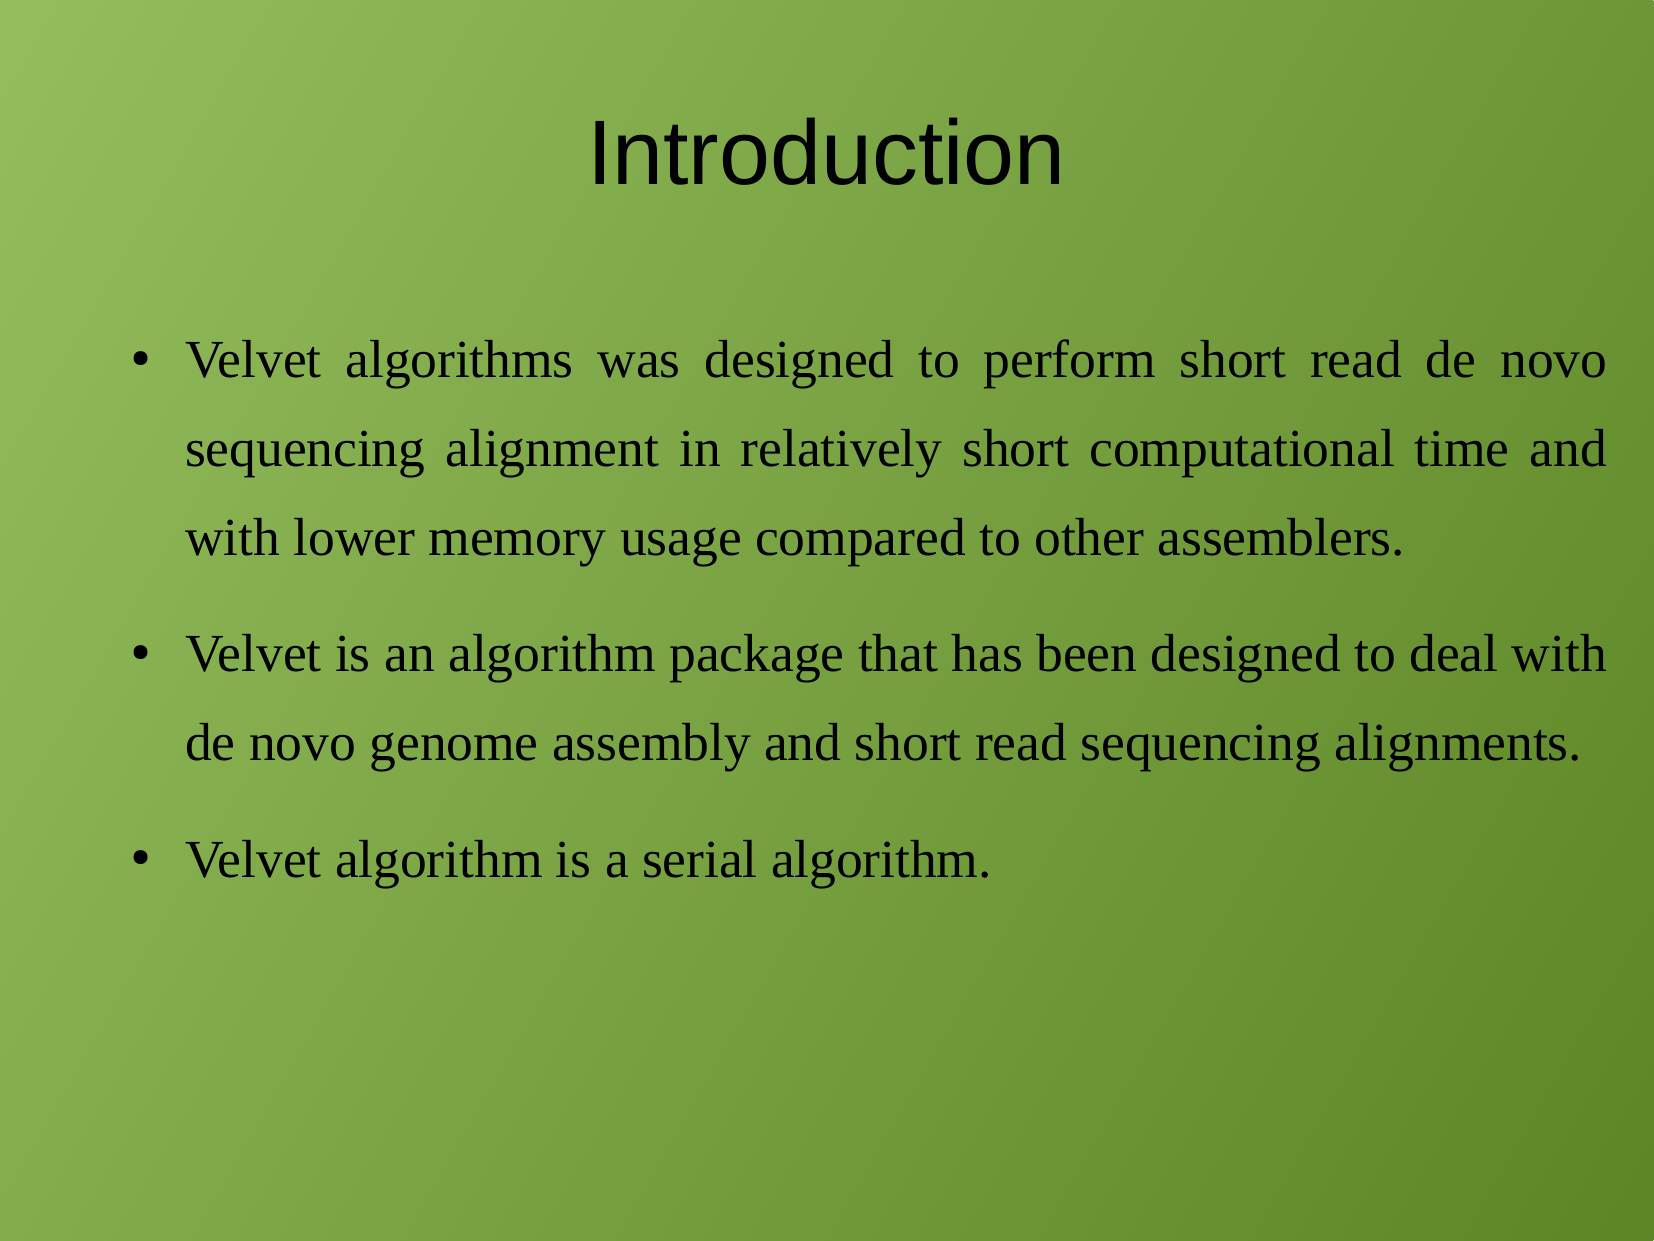

# Introduction
Velvet algorithms was designed to perform short read de novo sequencing alignment in relatively short computational time and with lower memory usage compared to other assemblers.
Velvet is an algorithm package that has been designed to deal with de novo genome assembly and short read sequencing alignments.
Velvet algorithm is a serial algorithm.